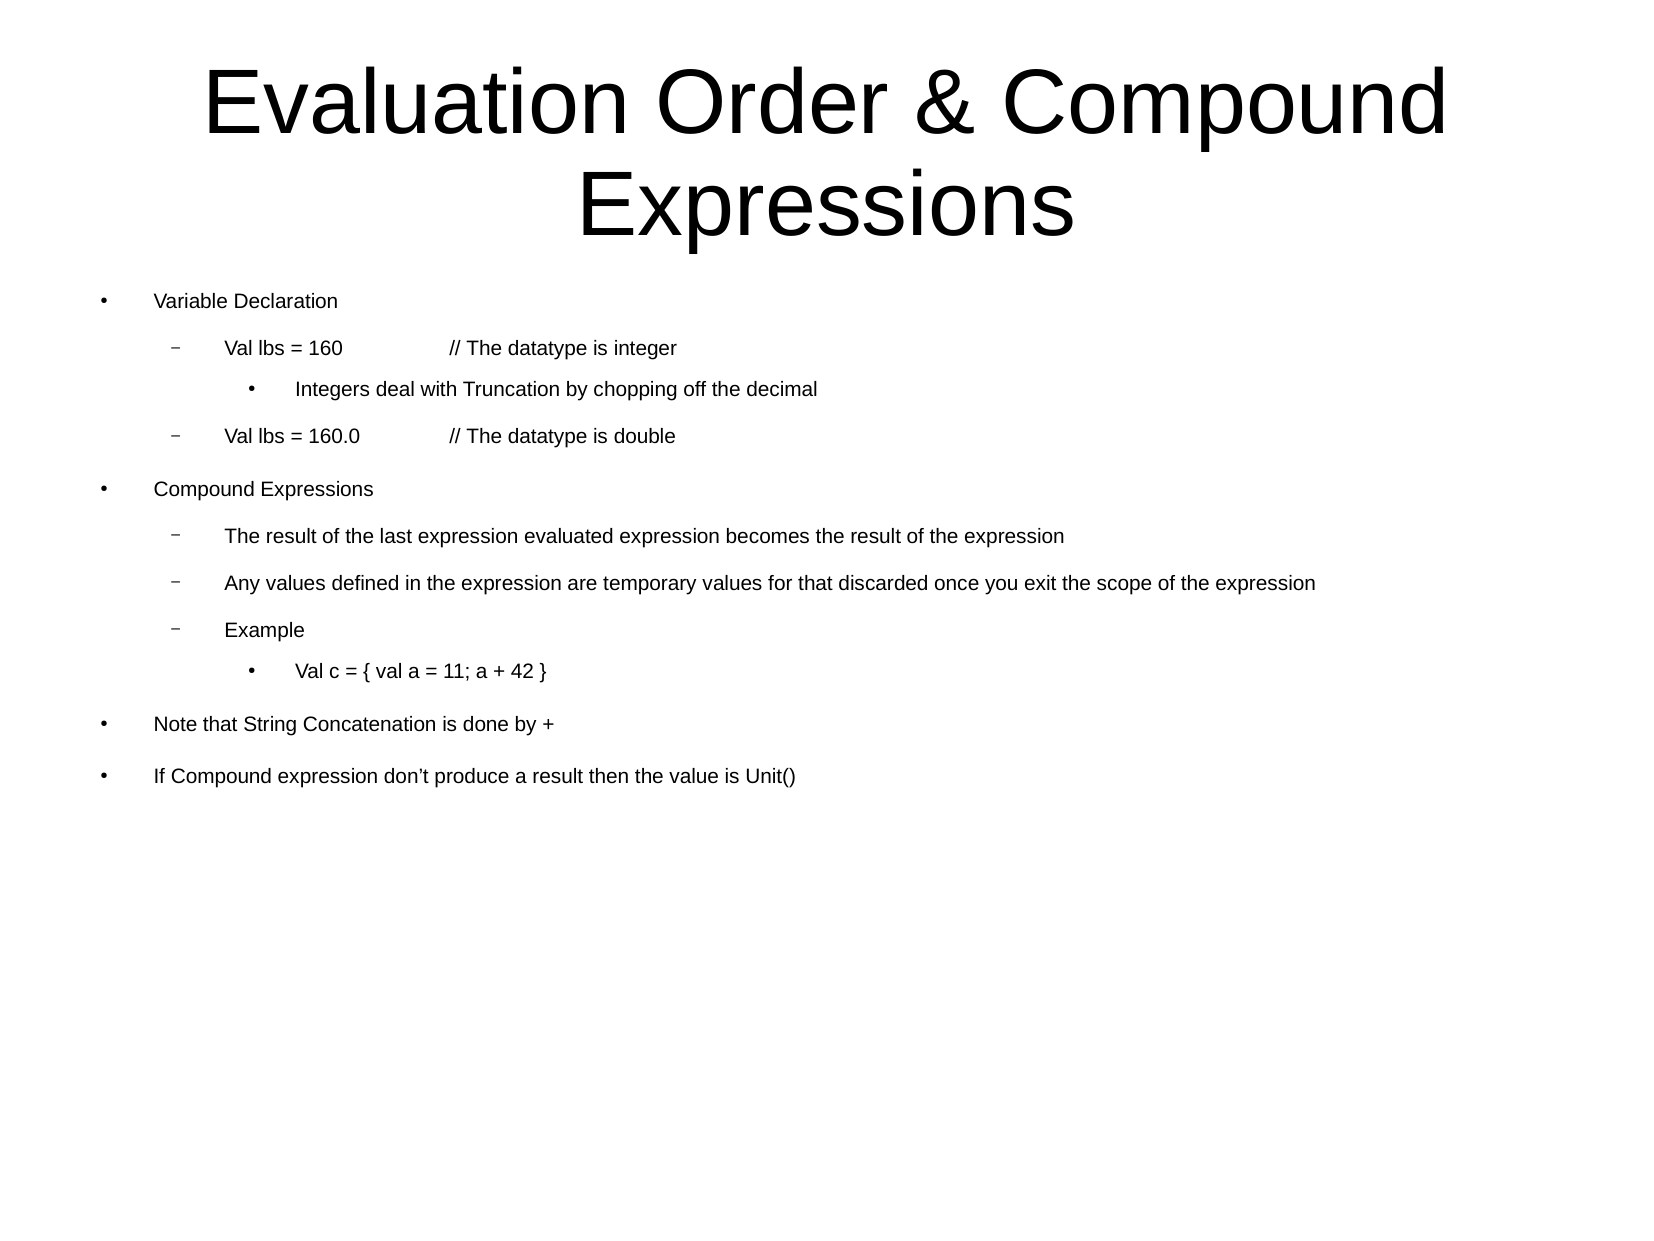

# Evaluation Order & Compound Expressions
Variable Declaration
Val lbs = 160 		// The datatype is integer
Integers deal with Truncation by chopping off the decimal
Val lbs = 160.0		// The datatype is double
Compound Expressions
The result of the last expression evaluated expression becomes the result of the expression
Any values defined in the expression are temporary values for that discarded once you exit the scope of the expression
Example
Val c = { val a = 11; a + 42 }
Note that String Concatenation is done by +
If Compound expression don’t produce a result then the value is Unit()